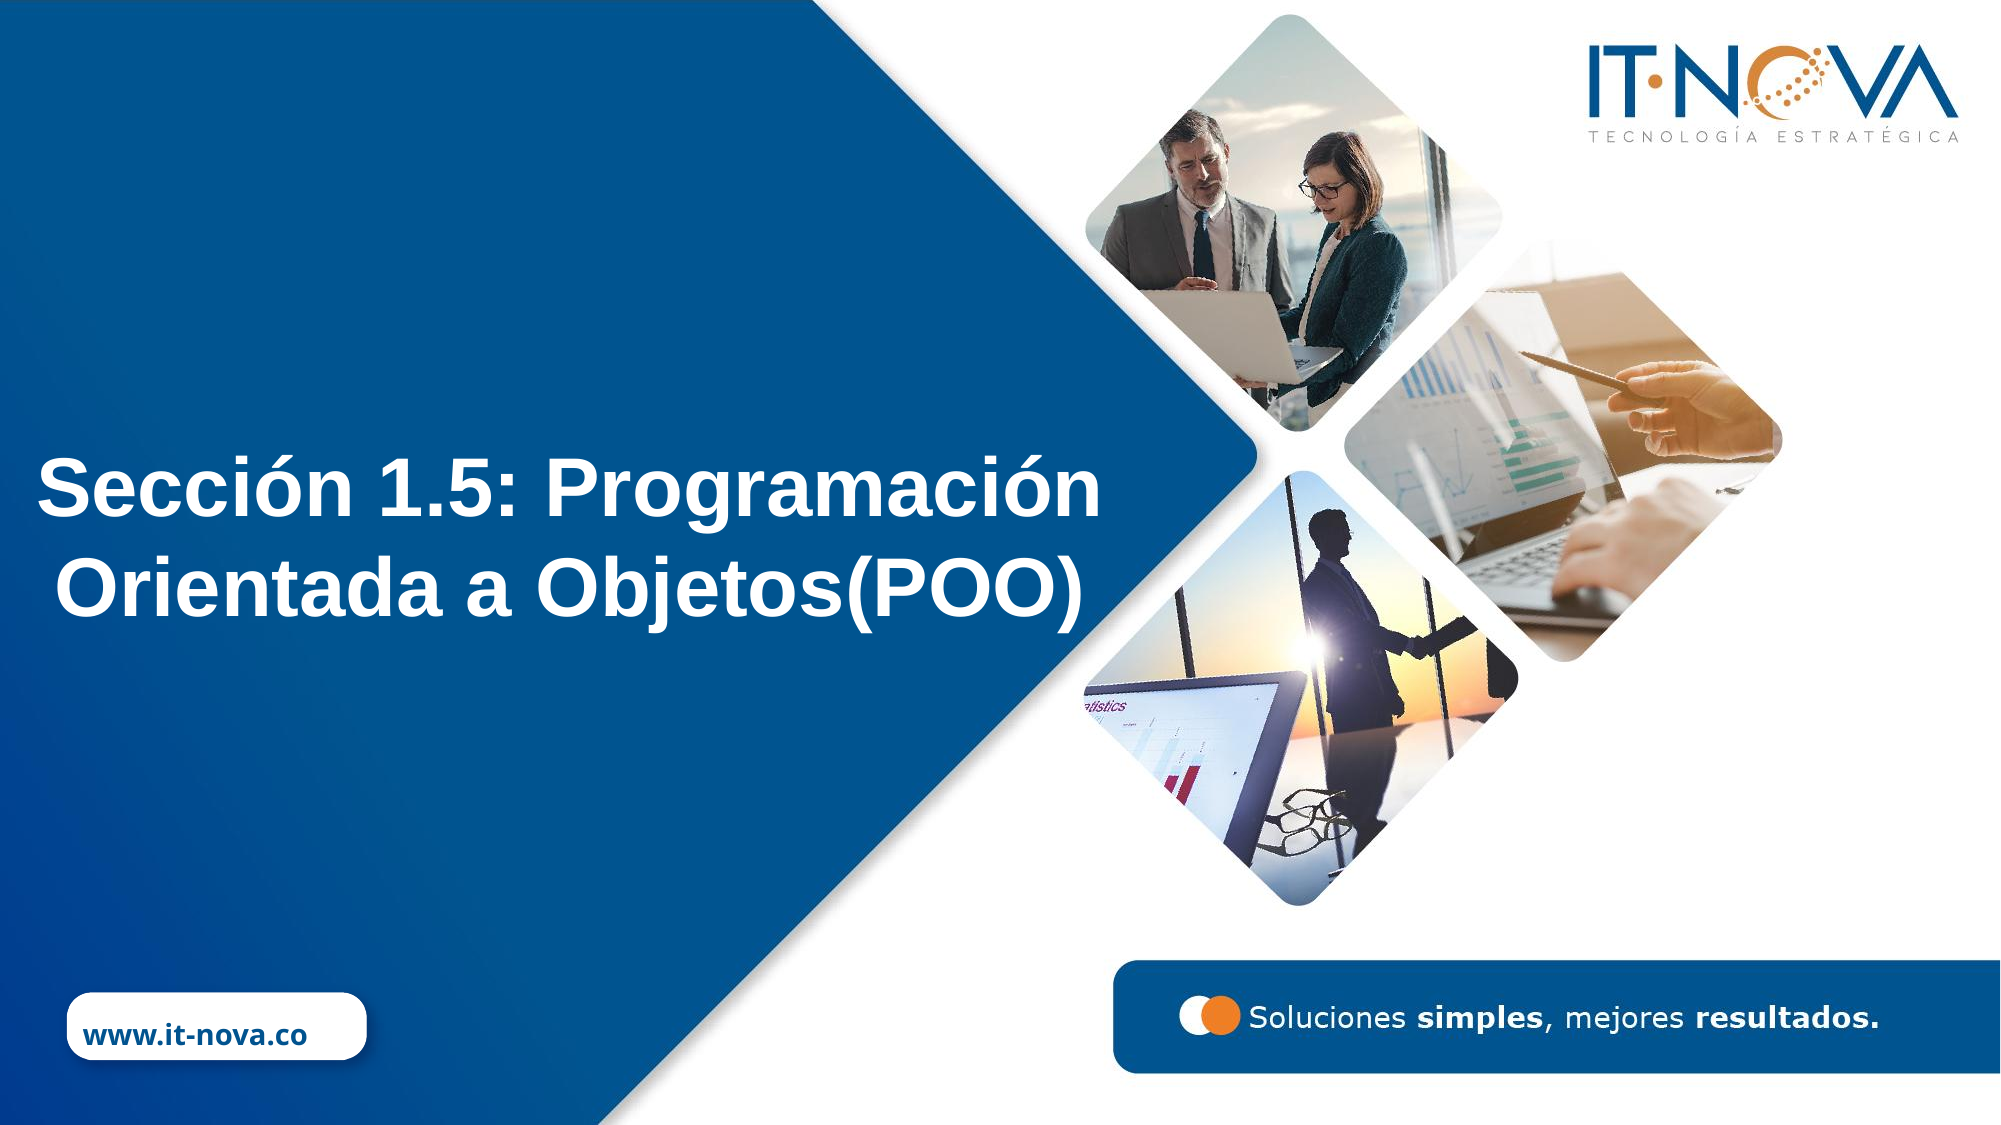

Sección 1.5: Programación Orientada a Objetos(POO)
www.it-nova.co